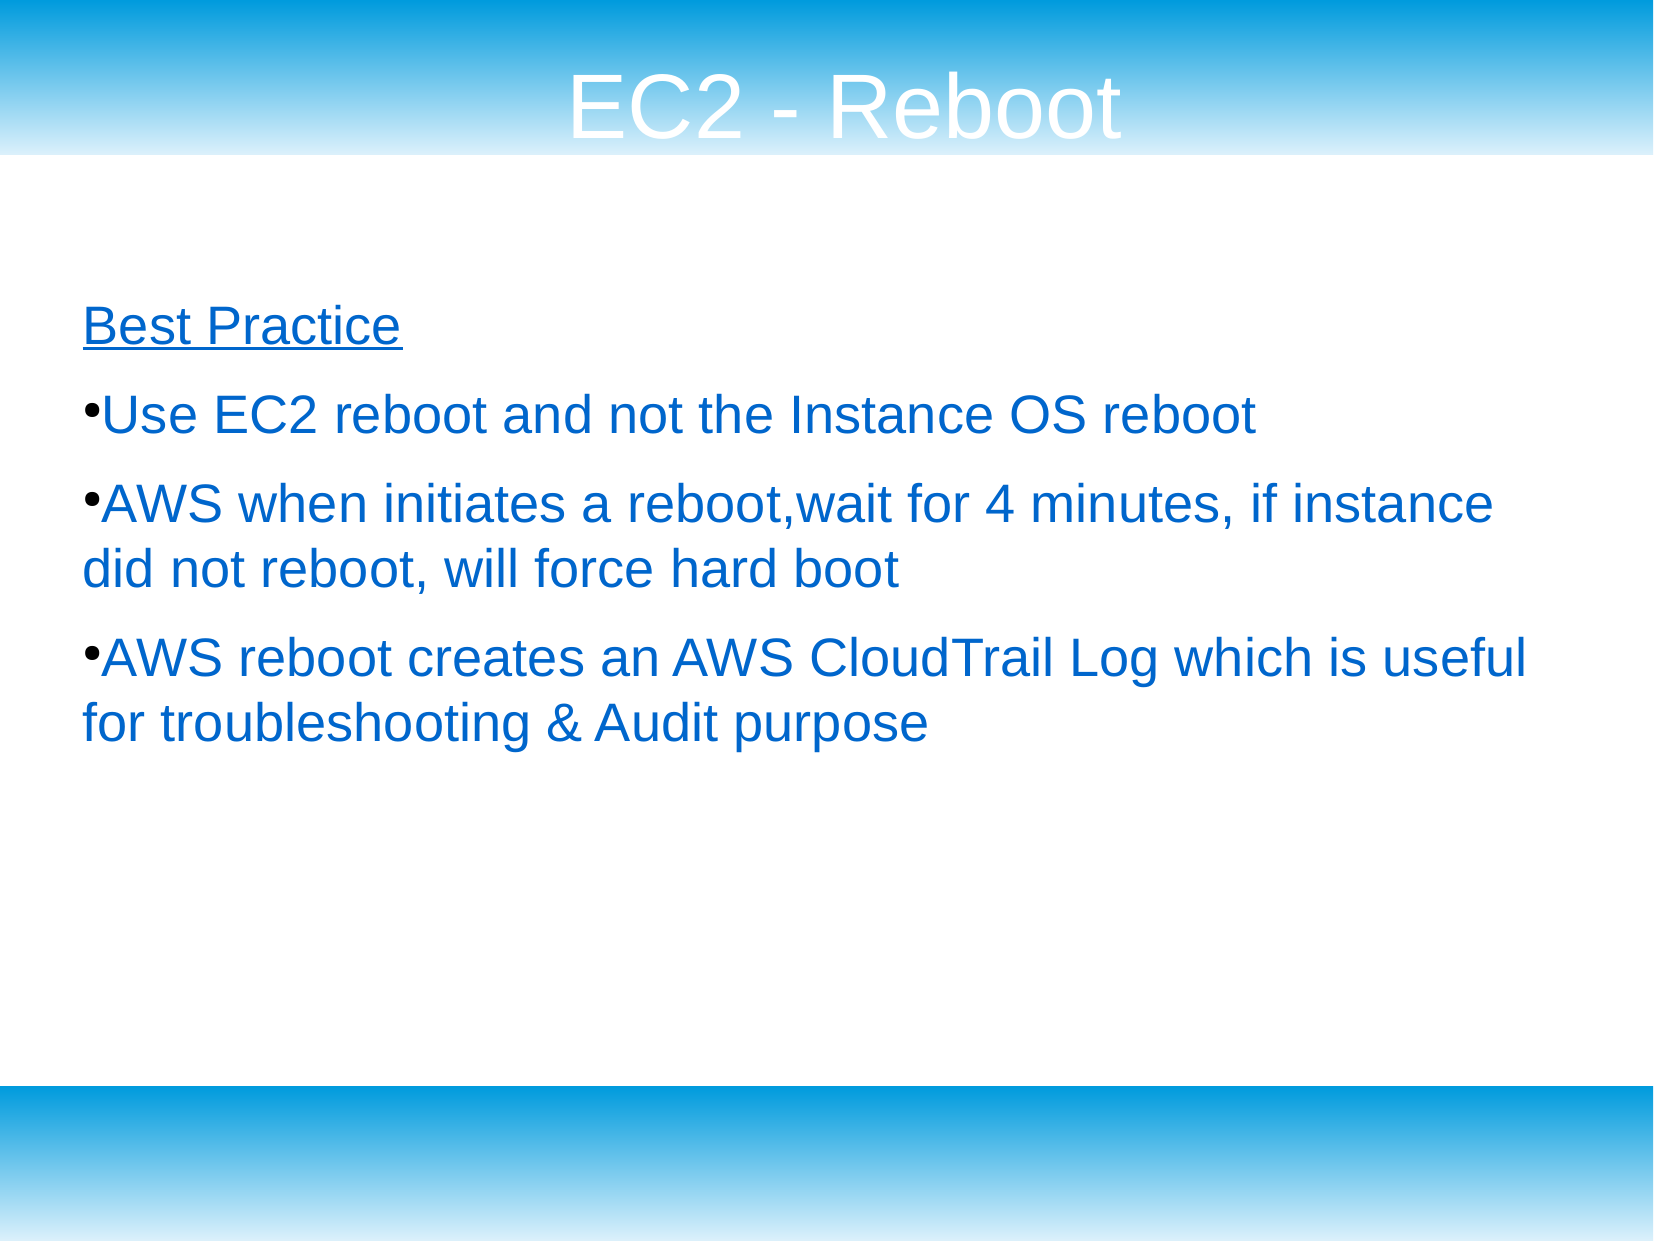

# EC2 - Reboot
Best Practice
Use EC2 reboot and not the Instance OS reboot
AWS when initiates a reboot,wait for 4 minutes, if instance did not reboot, will force hard boot
AWS reboot creates an AWS CloudTrail Log which is useful for troubleshooting & Audit purpose